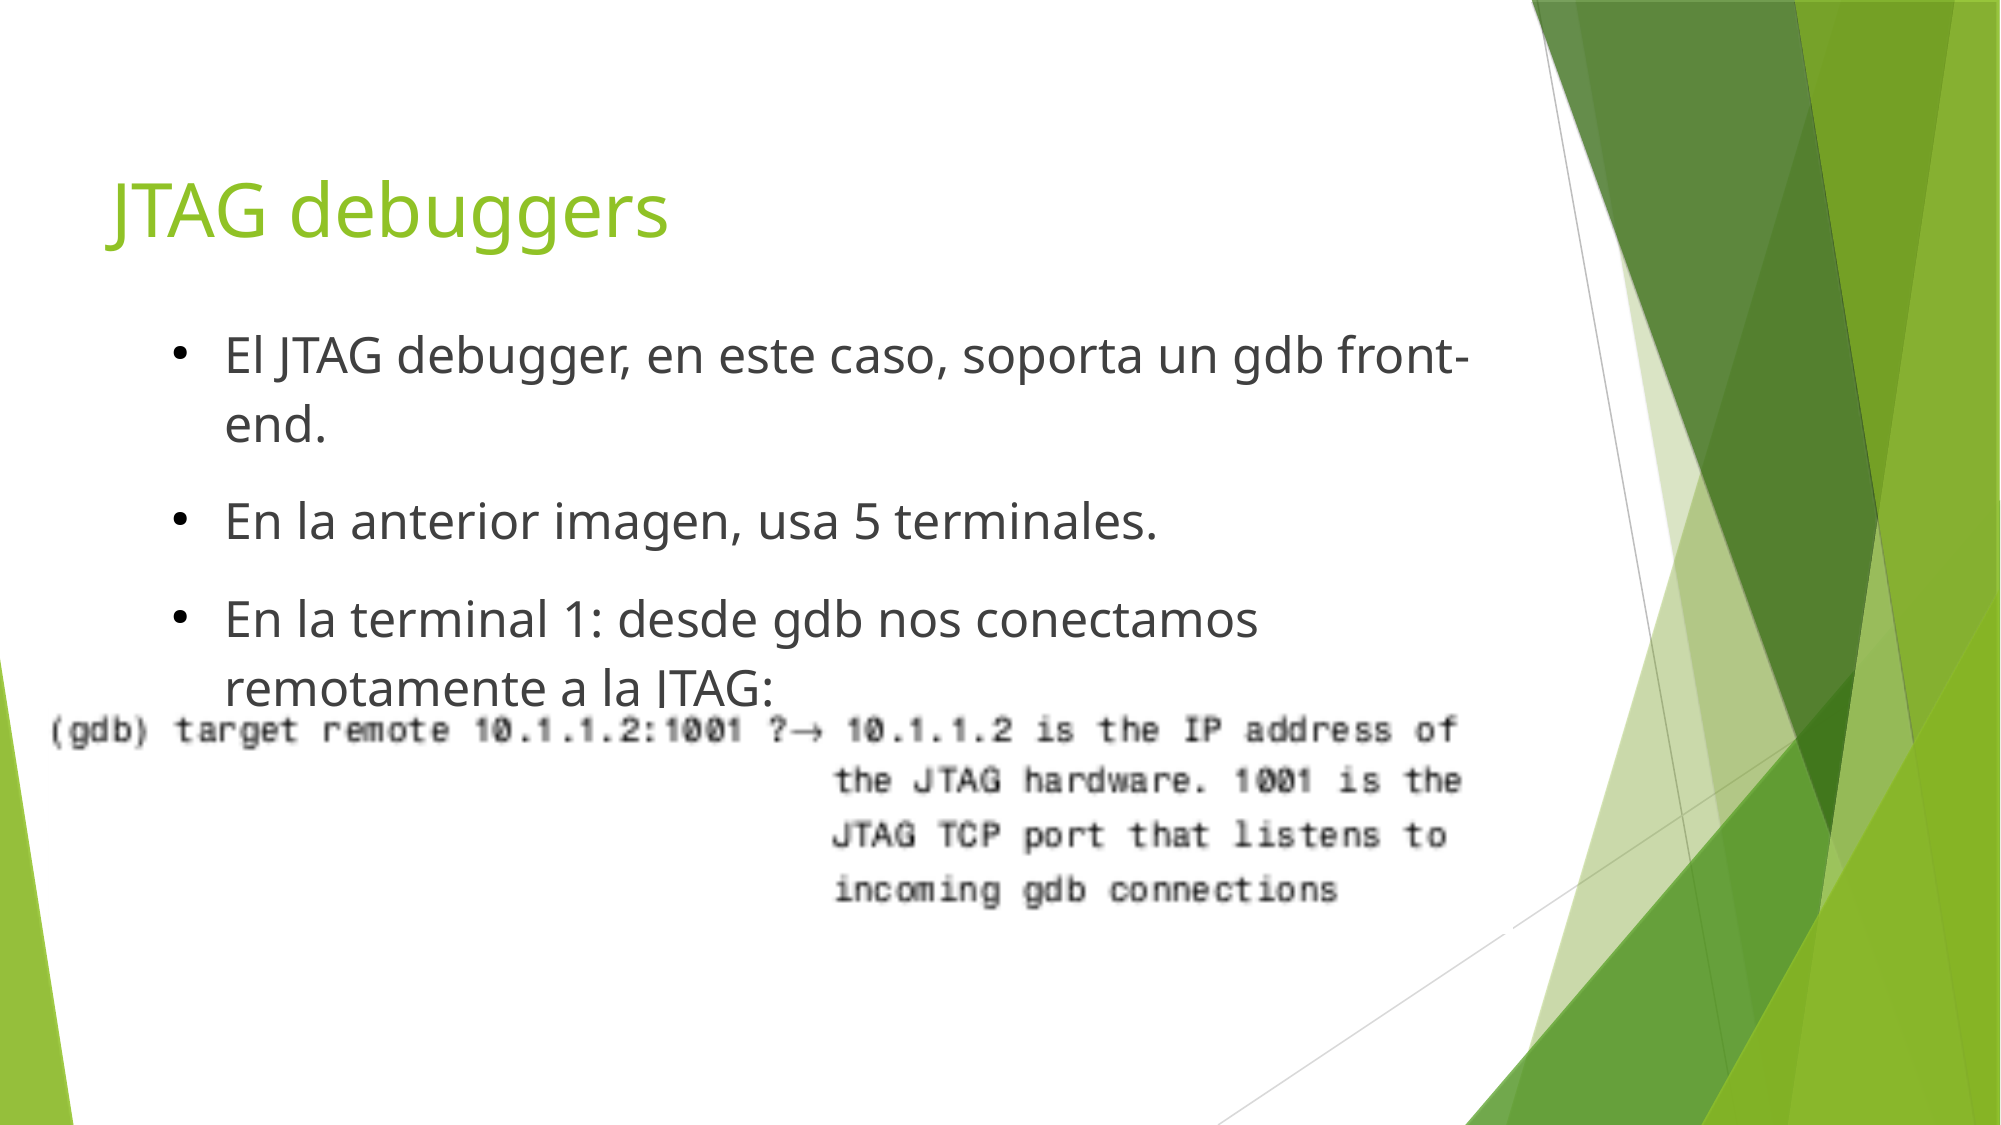

# JTAG debuggers
El JTAG debugger, en este caso, soporta un gdb front-end.
En la anterior imagen, usa 5 terminales.
En la terminal 1: desde gdb nos conectamos remotamente a la JTAG: